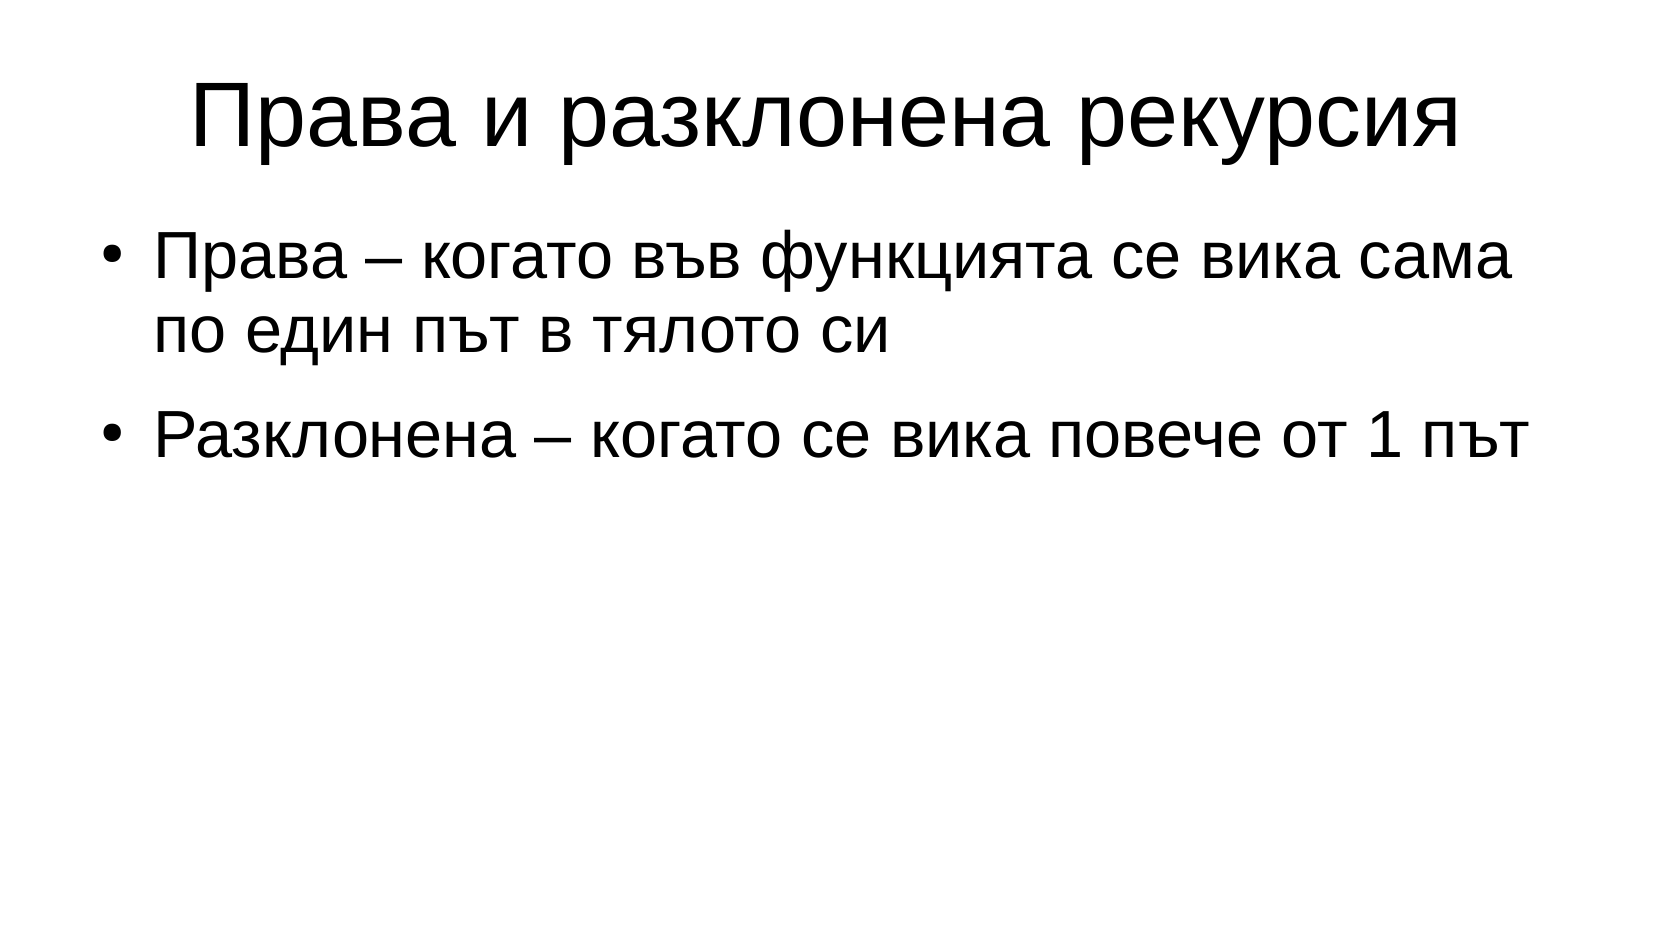

# Права и разклонена рекурсия
Права – когато във функцията се вика сама по един път в тялото си
Разклонена – когато се вика повече от 1 път